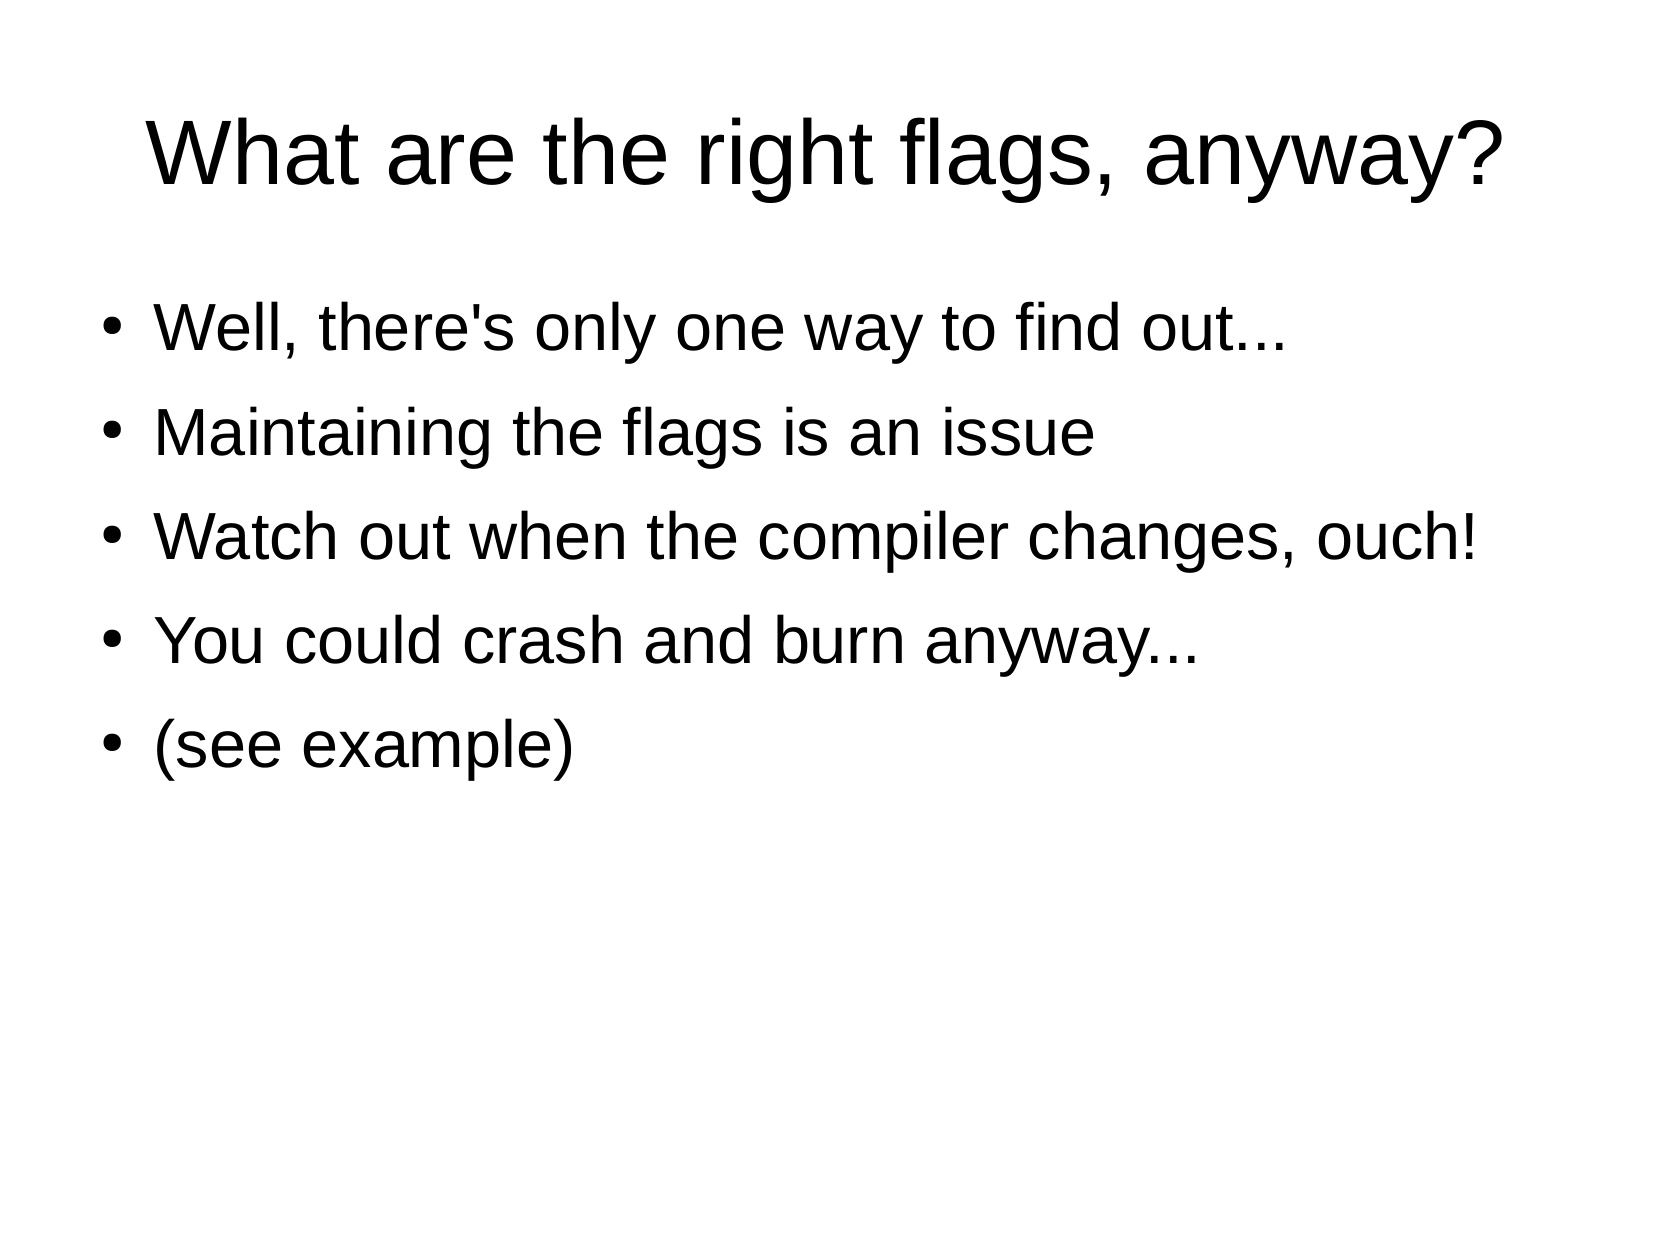

# What are the right flags, anyway?
Well, there's only one way to find out...
Maintaining the flags is an issue
Watch out when the compiler changes, ouch!
You could crash and burn anyway...
(see example)